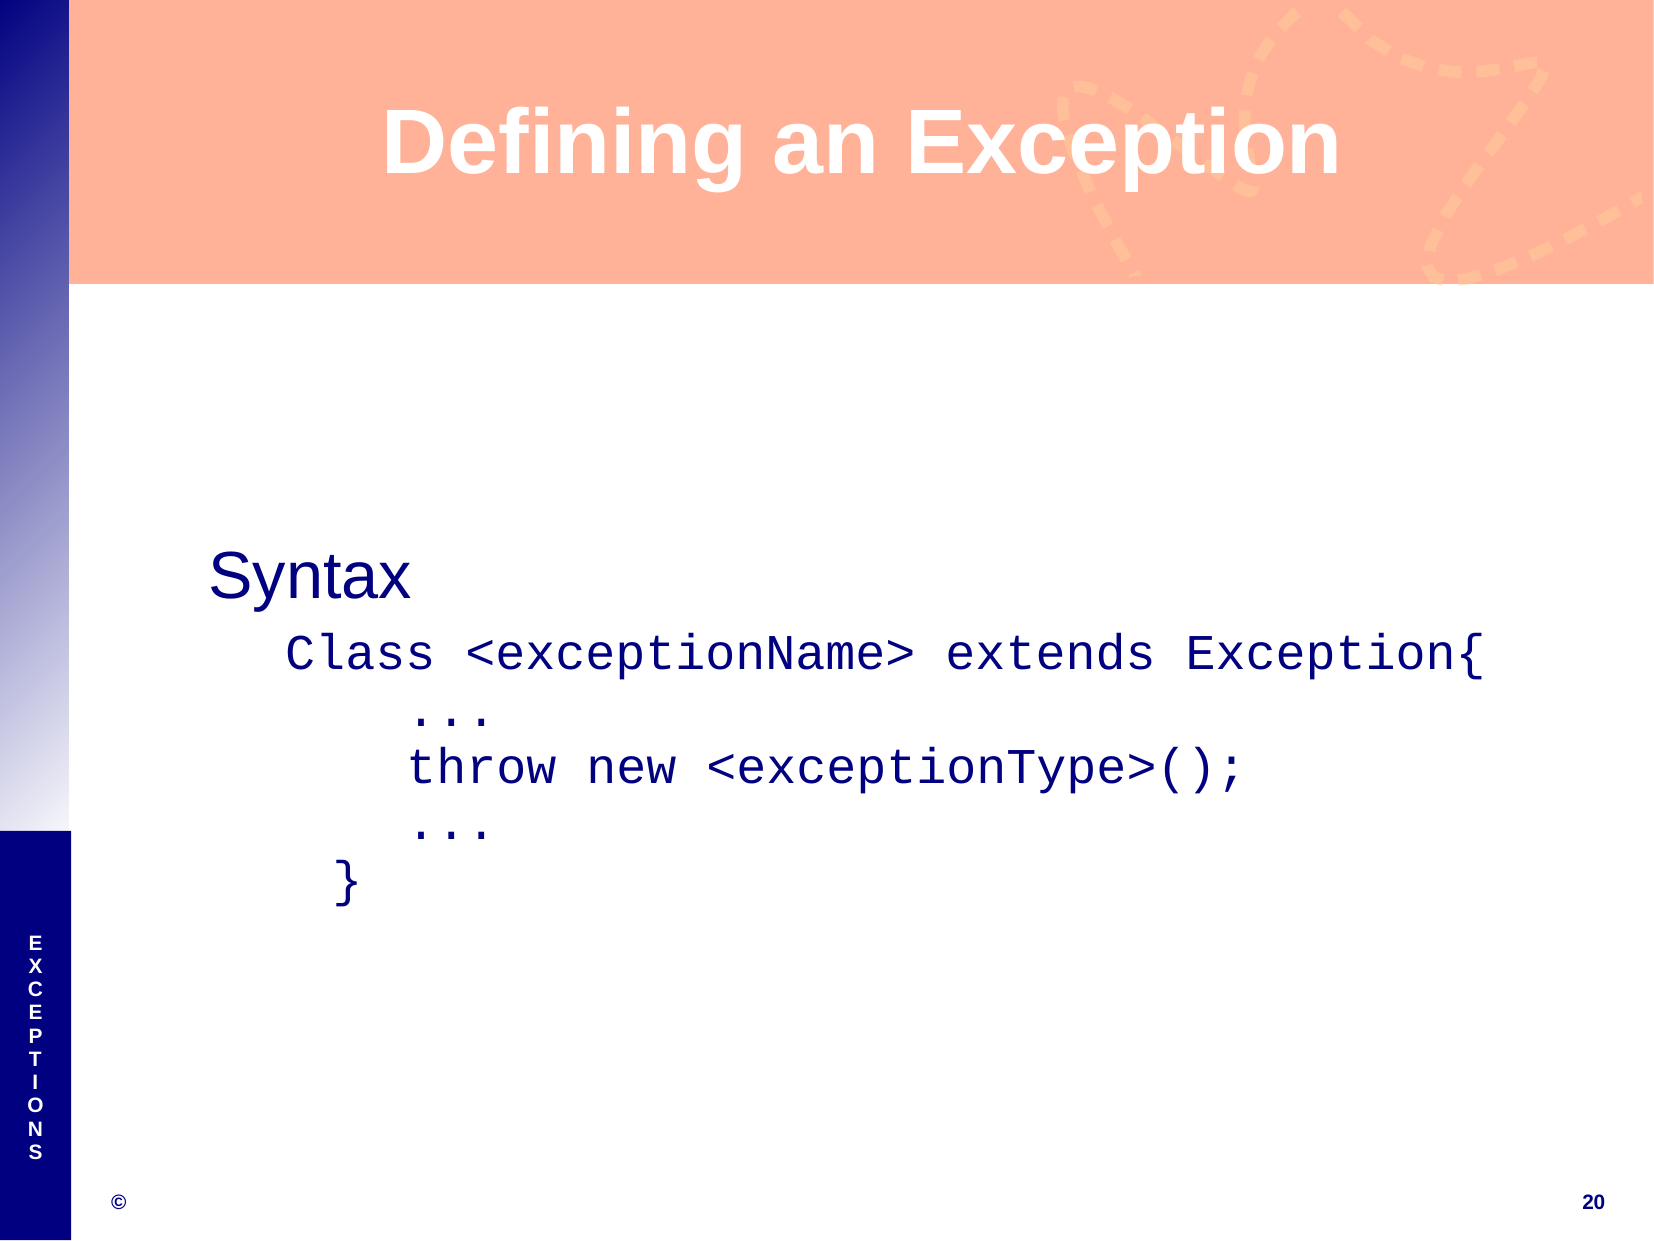

Defining an Exception
# Syntax
Class <exceptionName> extends Exception{
	...
	throw new <exceptionType>();
	...
}
E
X
C
E
P
T
I
O
N
S